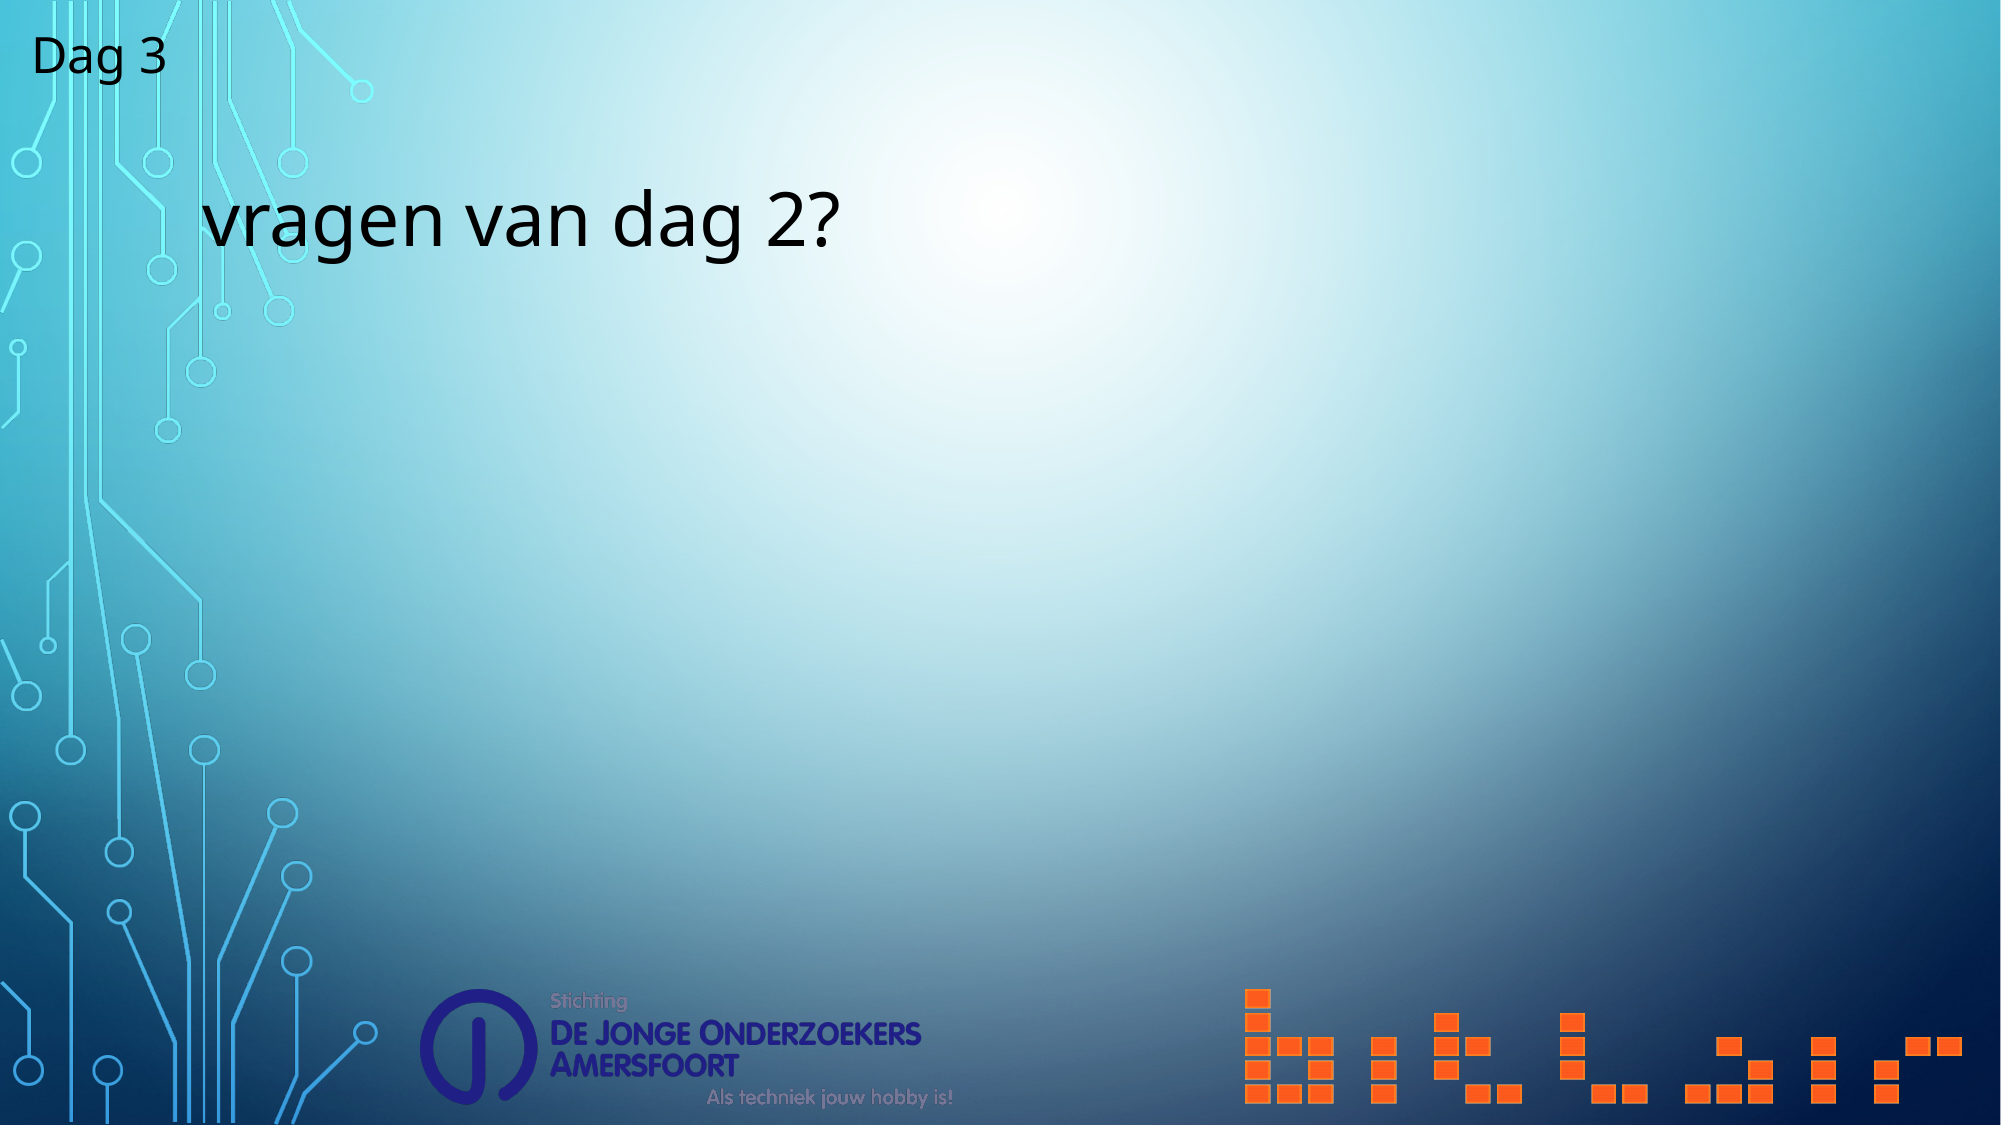

Dag 3
# vragen van dag 2?